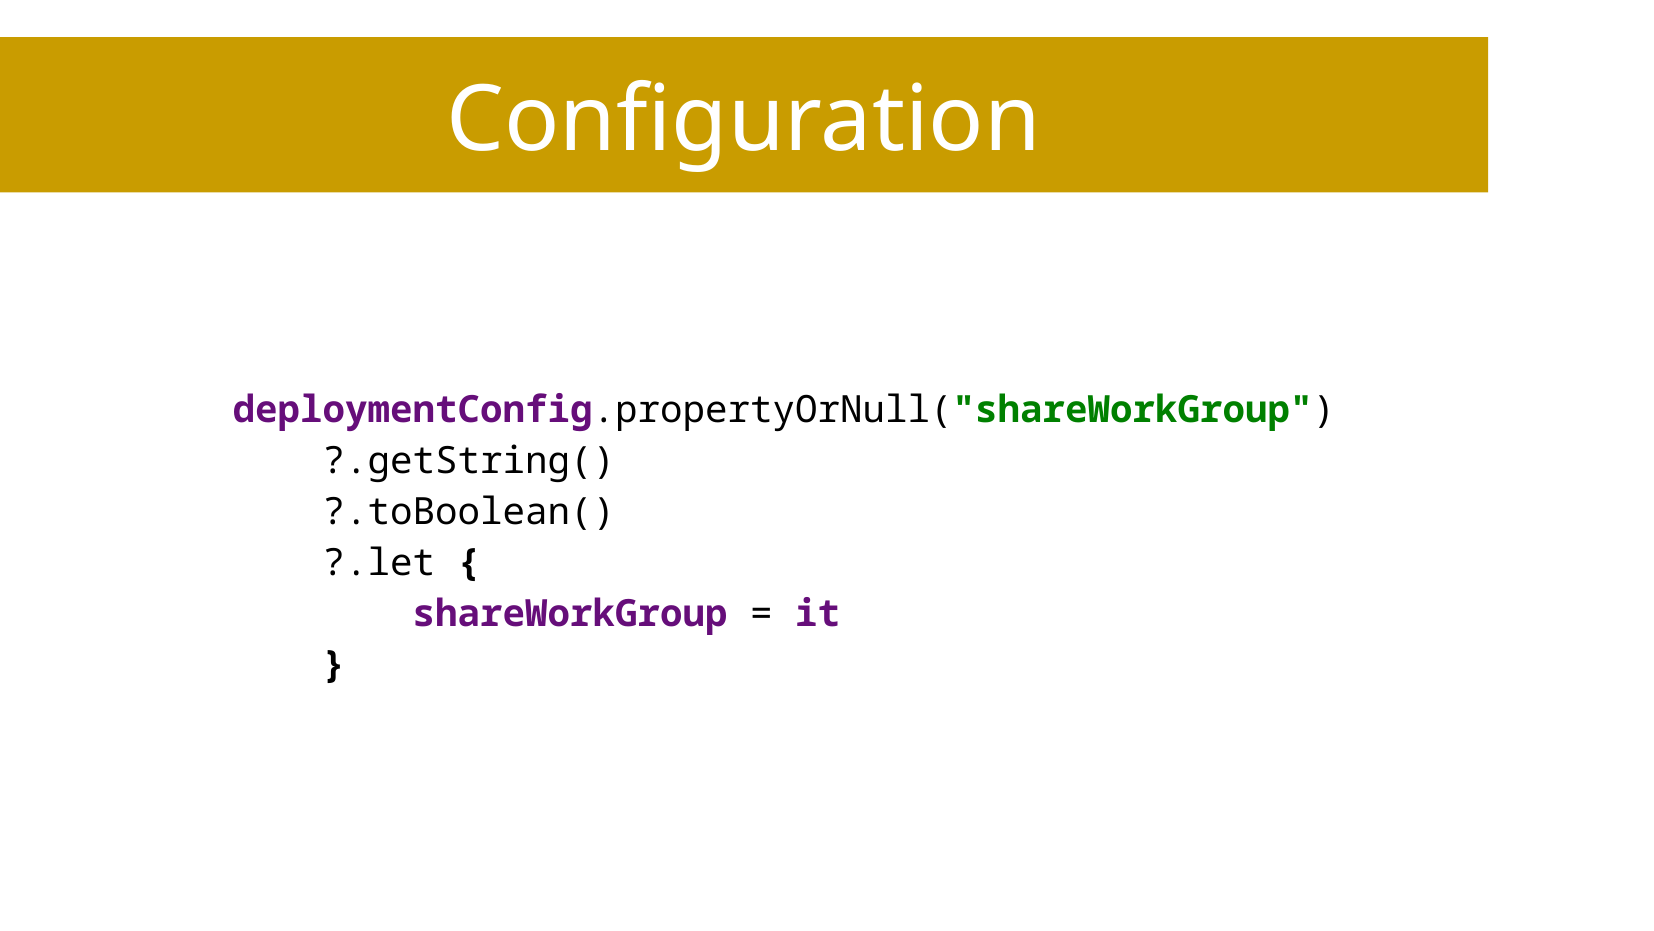

# Configuration
deploymentConfig.propertyOrNull("shareWorkGroup")
 ?.getString()
 ?.toBoolean()
 ?.let {
 shareWorkGroup = it
 }